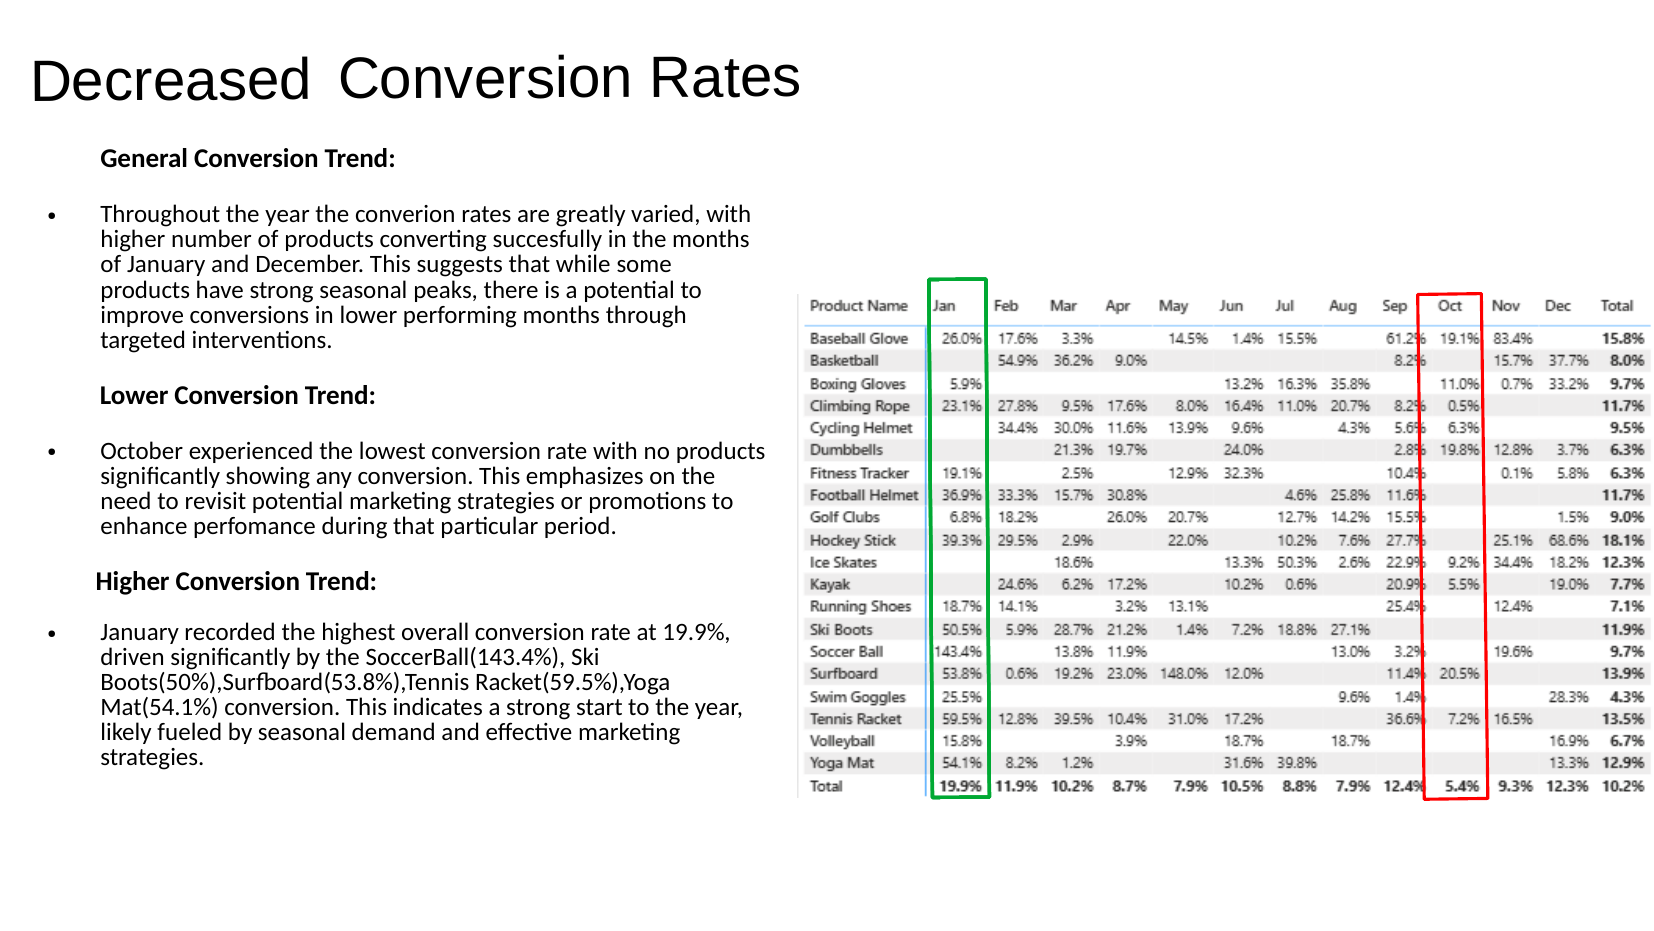

# Decreased Conversion Rates
General Conversion Trend:
Throughout the year the converion rates are greatly varied, with higher number of products converting succesfully in the months of January and December. This suggests that while some products have strong seasonal peaks, there is a potential to improve conversions in lower performing months through targeted interventions.
 Lower Conversion Trend:
October experienced the lowest conversion rate with no products significantly showing any conversion. This emphasizes on the need to revisit potential marketing strategies or promotions to enhance perfomance during that particular period.
 Higher Conversion Trend:
January recorded the highest overall conversion rate at 19.9%, driven significantly by the SoccerBall(143.4%), Ski Boots(50%),Surfboard(53.8%),Tennis Racket(59.5%),Yoga Mat(54.1%) conversion. This indicates a strong start to the year, likely fueled by seasonal demand and effective marketing strategies.